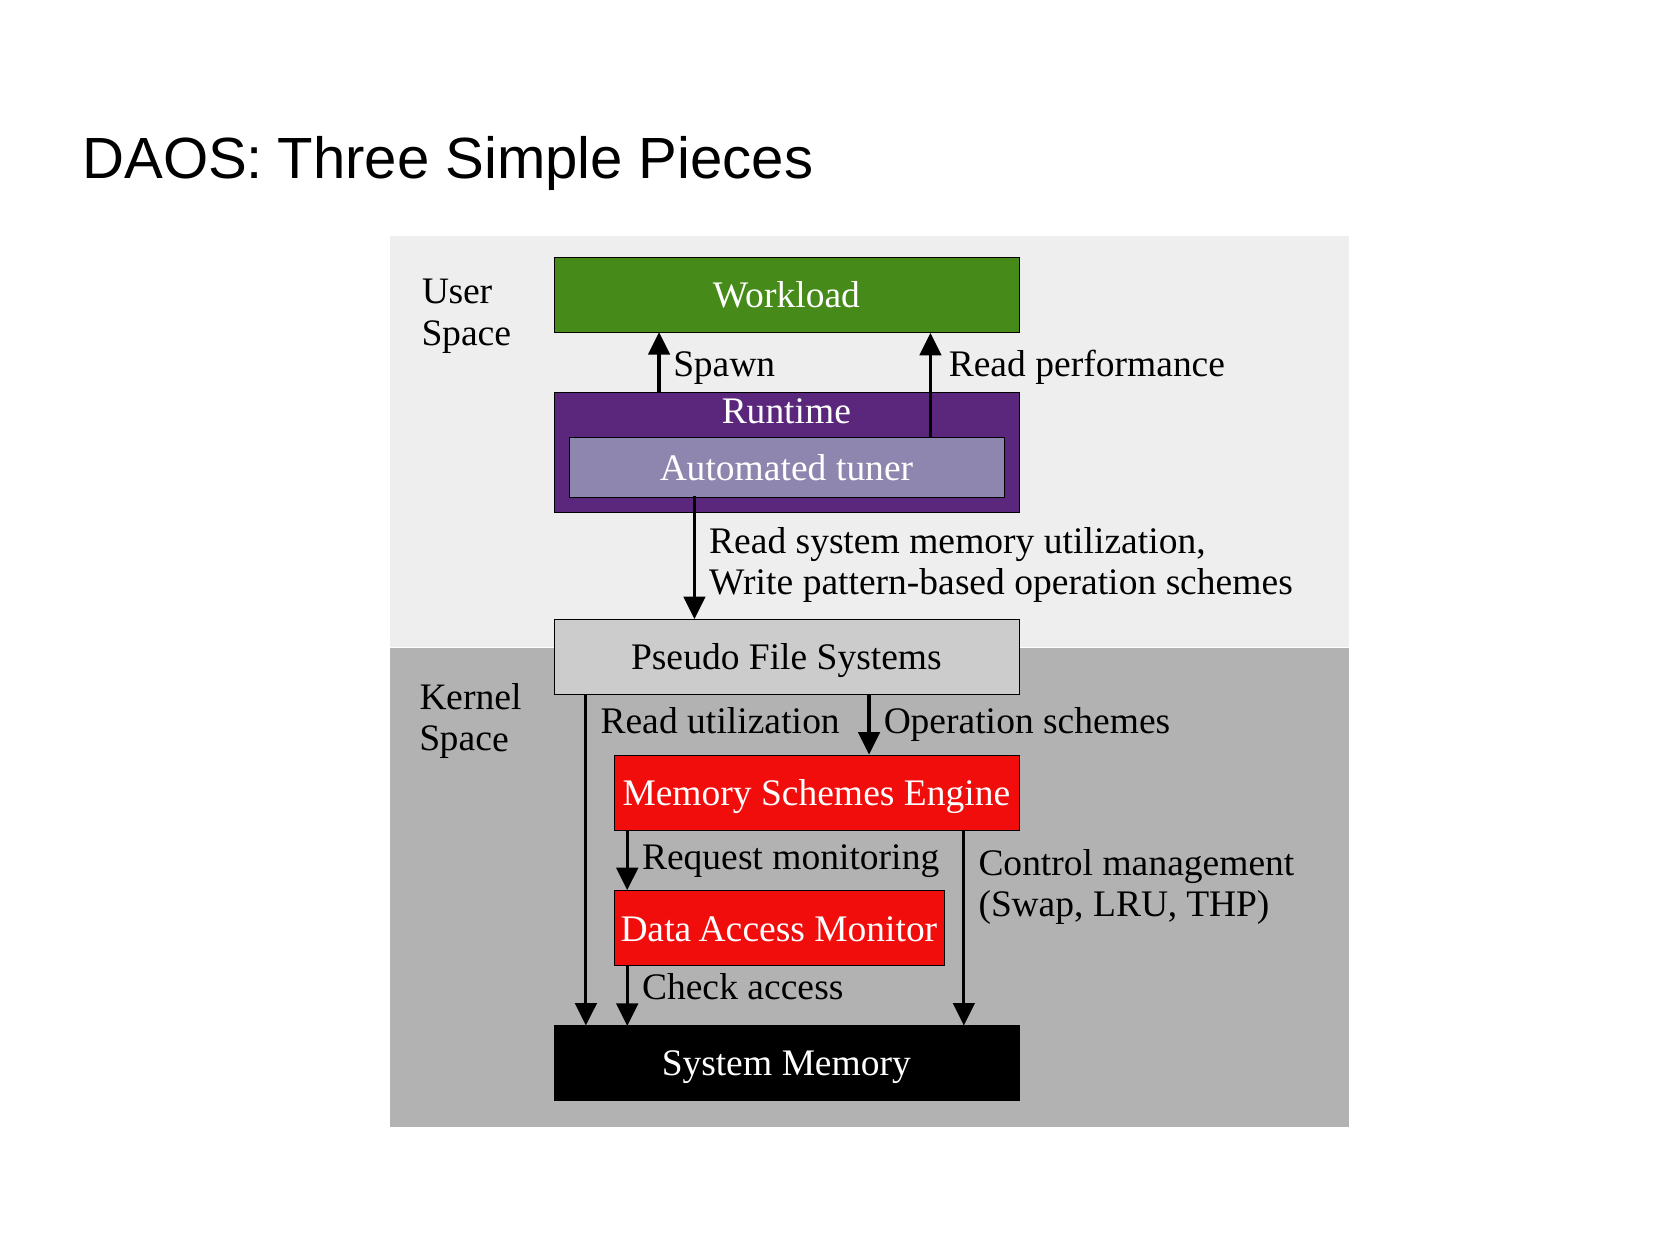

# DAOS: Three Simple Pieces
Workload
User
Space
Spawn
Read performance
Runtime
Automated tuner
Read system memory utilization,
Write pattern-based operation schemes
Pseudo File Systems
Kernel
Space
Read utilization
Operation schemes
Memory Schemes Engine
Request monitoring
Control management
(Swap, LRU, THP)
Data Access Monitor
Check access
System Memory